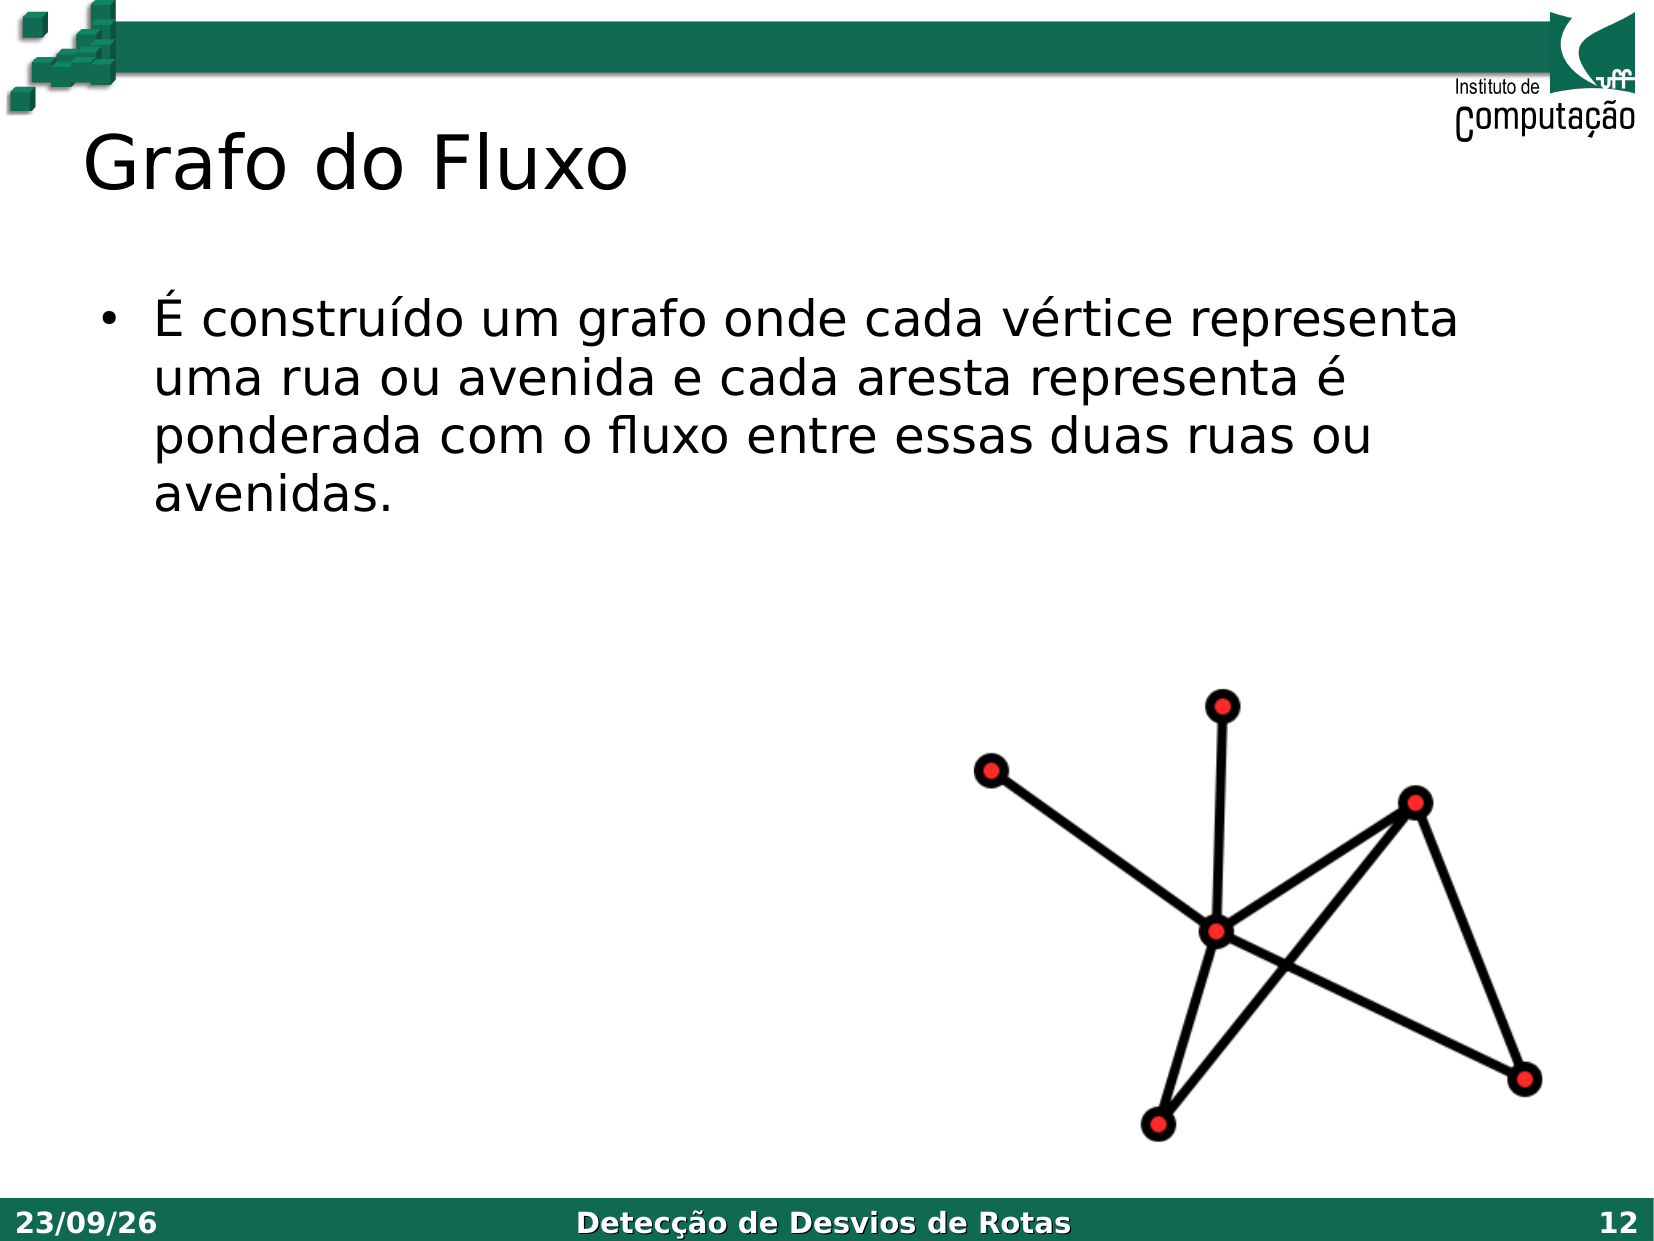

# Grafo do Fluxo
É construído um grafo onde cada vértice representa uma rua ou avenida e cada aresta representa é ponderada com o fluxo entre essas duas ruas ou avenidas.